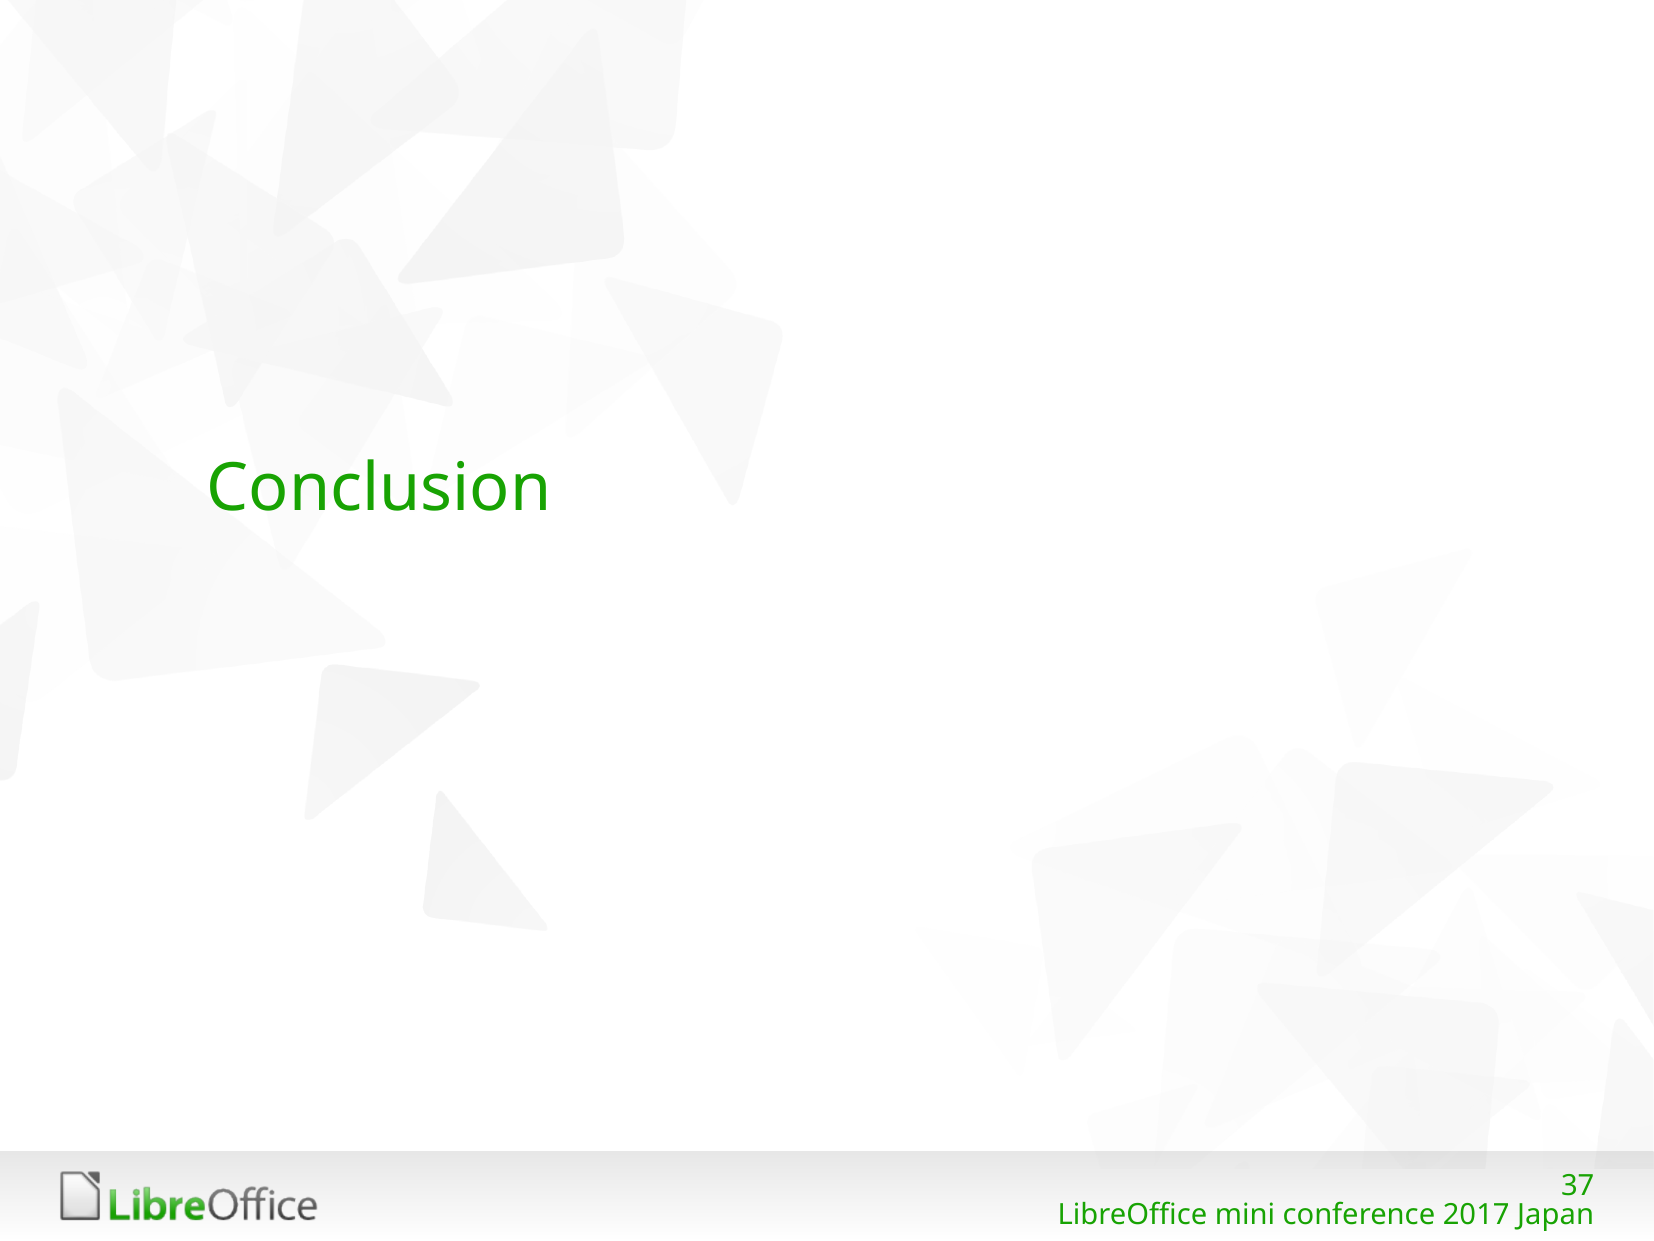

# Conclusion
37
 LibreOffice mini conference 2017 Japan